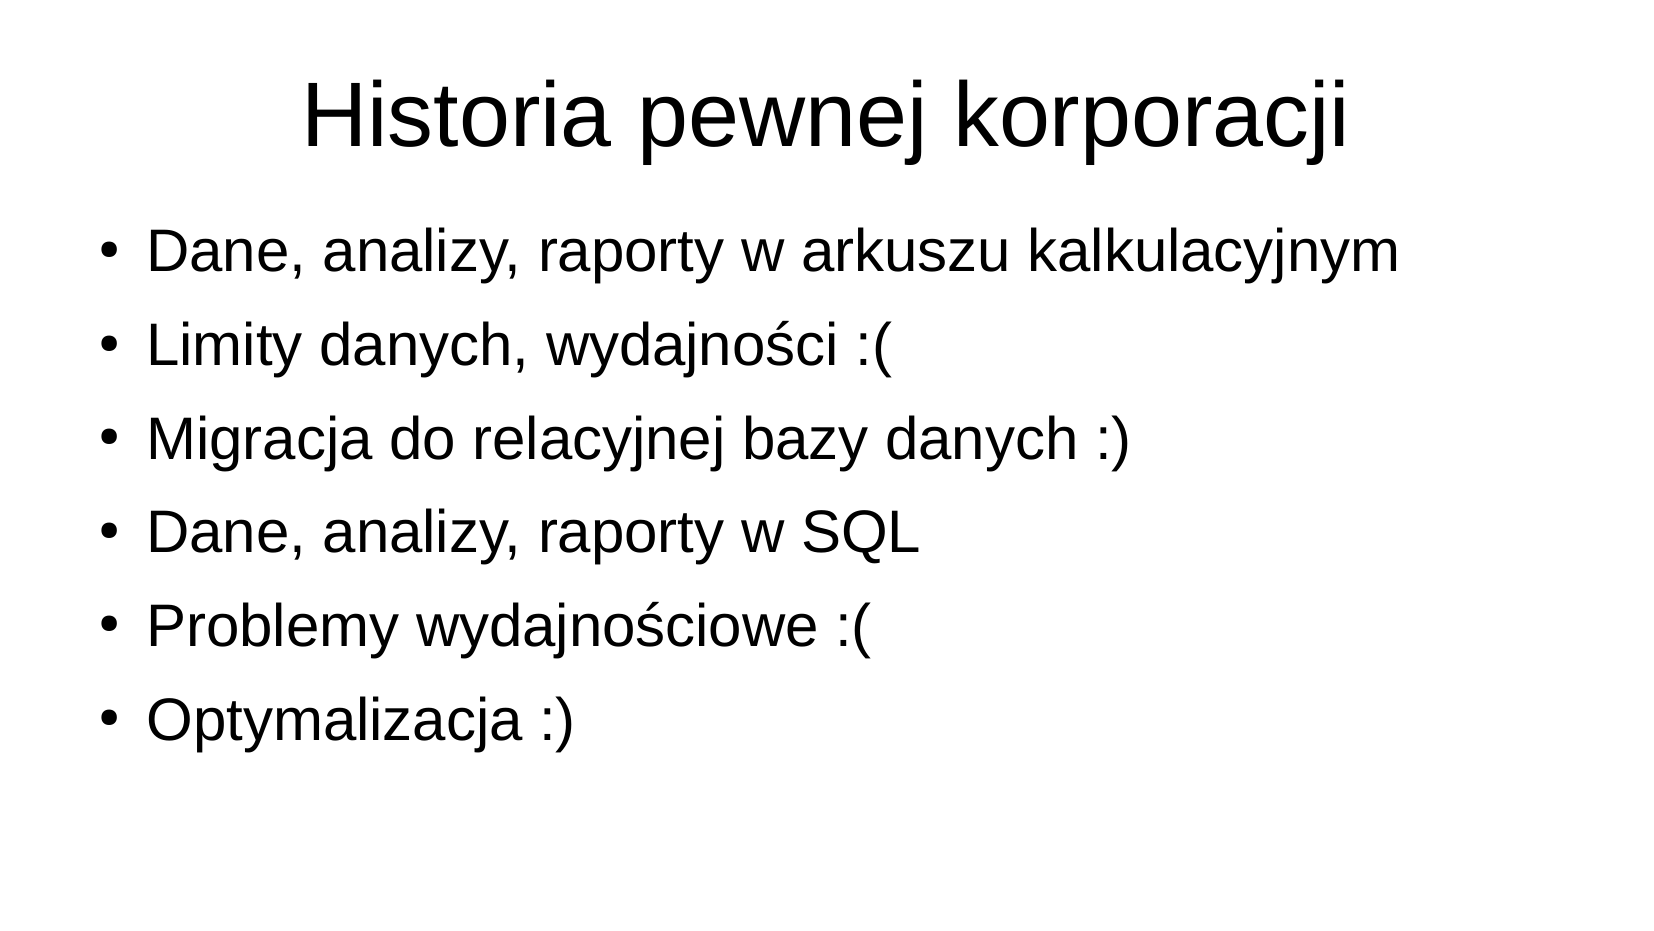

# Historia pewnej korporacji
Dane, analizy, raporty w arkuszu kalkulacyjnym
Limity danych, wydajności :(
Migracja do relacyjnej bazy danych :)
Dane, analizy, raporty w SQL
Problemy wydajnościowe :(
Optymalizacja :)